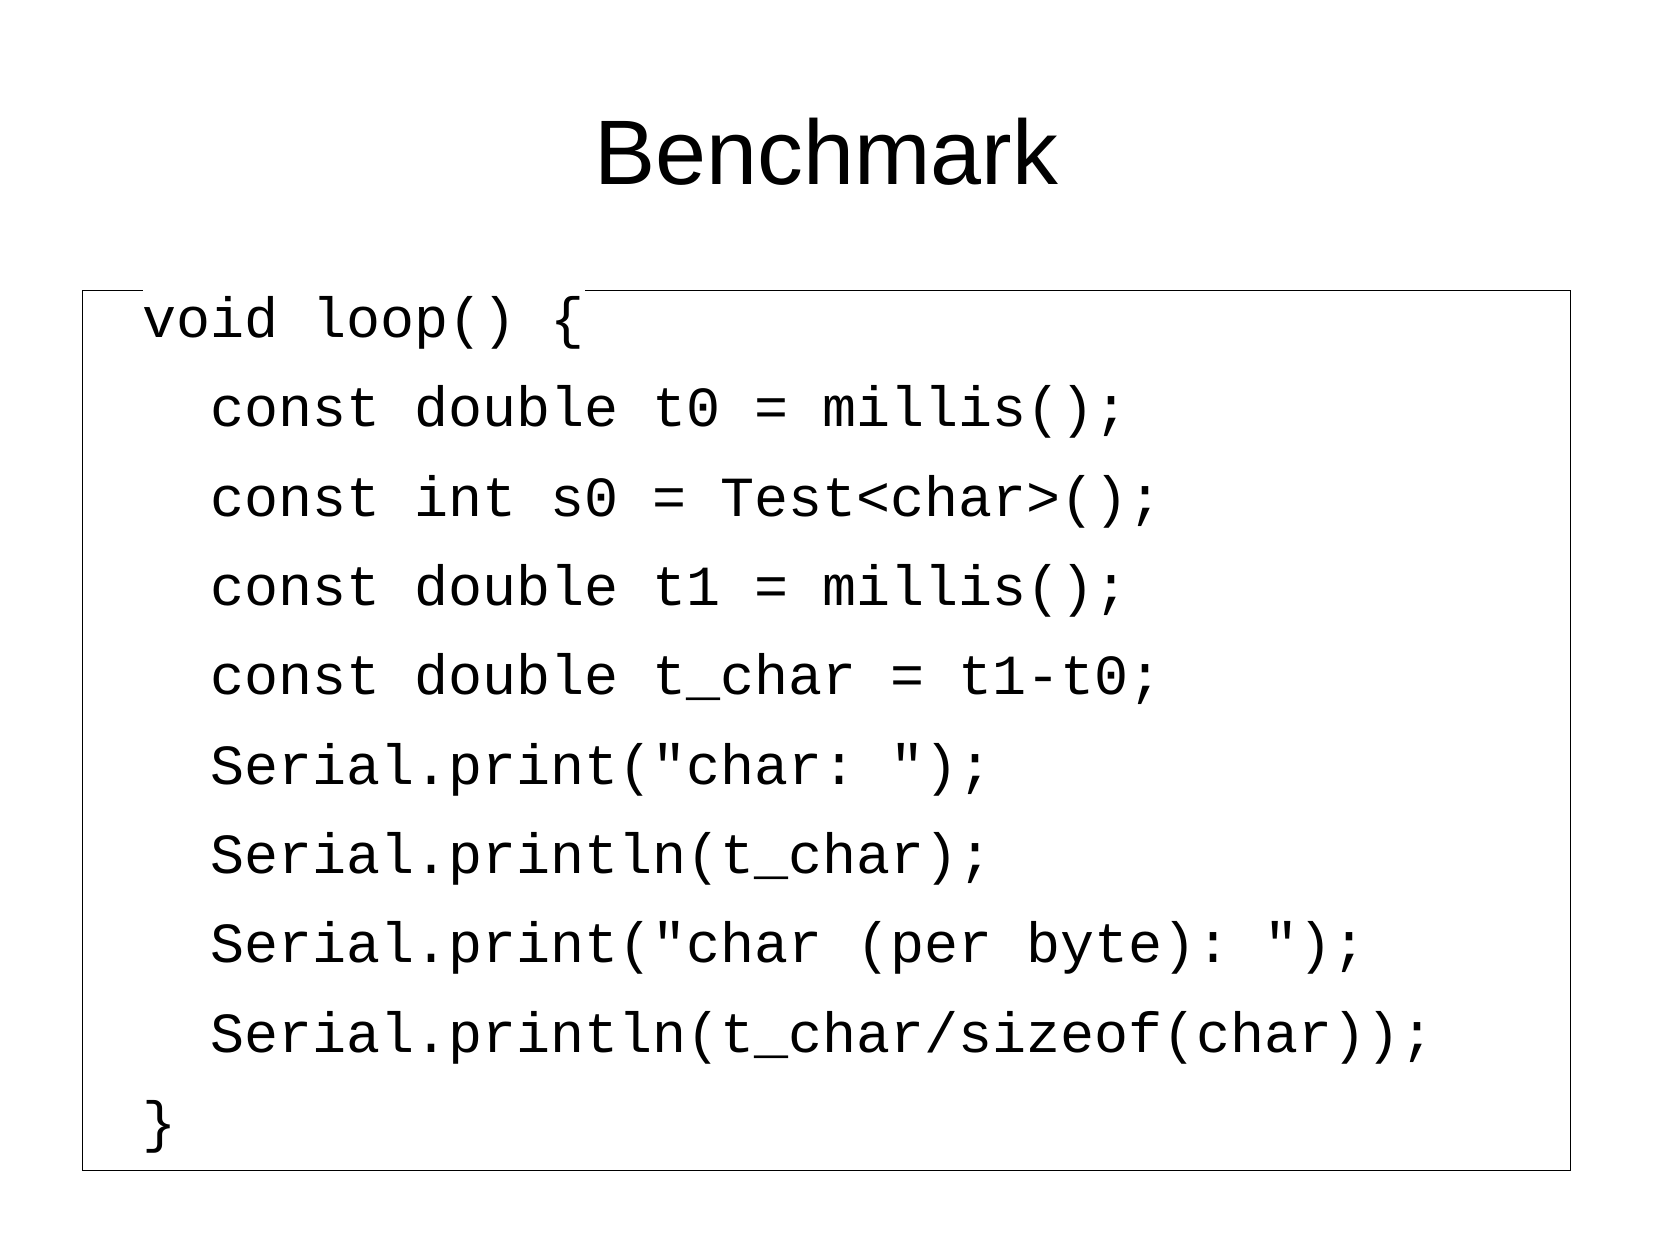

# Benchmark
void loop() {
 const double t0 = millis();
 const int s0 = Test<char>();
 const double t1 = millis();
 const double t_char = t1-t0;
 Serial.print("char: ");
 Serial.println(t_char);
 Serial.print("char (per byte): ");
 Serial.println(t_char/sizeof(char));
}